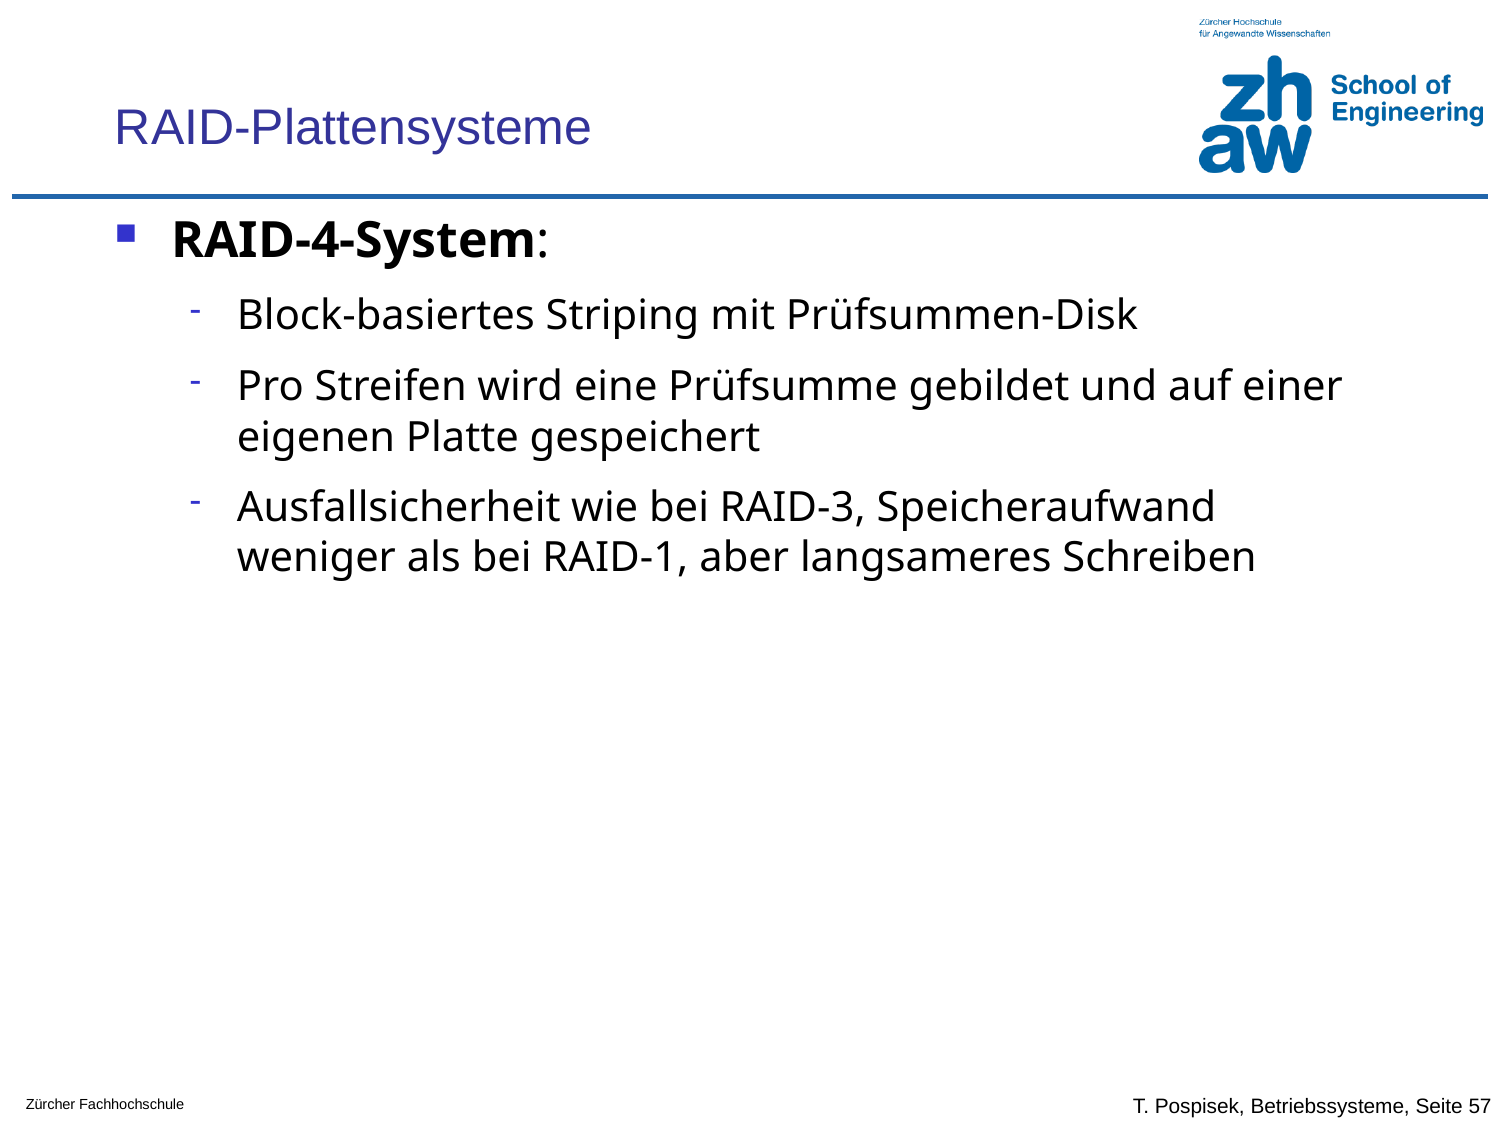

# RAID-Plattensysteme
RAID-4-System:
Block-basiertes Striping mit Prüfsummen-Disk
Pro Streifen wird eine Prüfsumme gebildet und auf einer eigenen Platte gespeichert
Ausfallsicherheit wie bei RAID-3, Speicheraufwand weniger als bei RAID-1, aber langsameres Schreiben